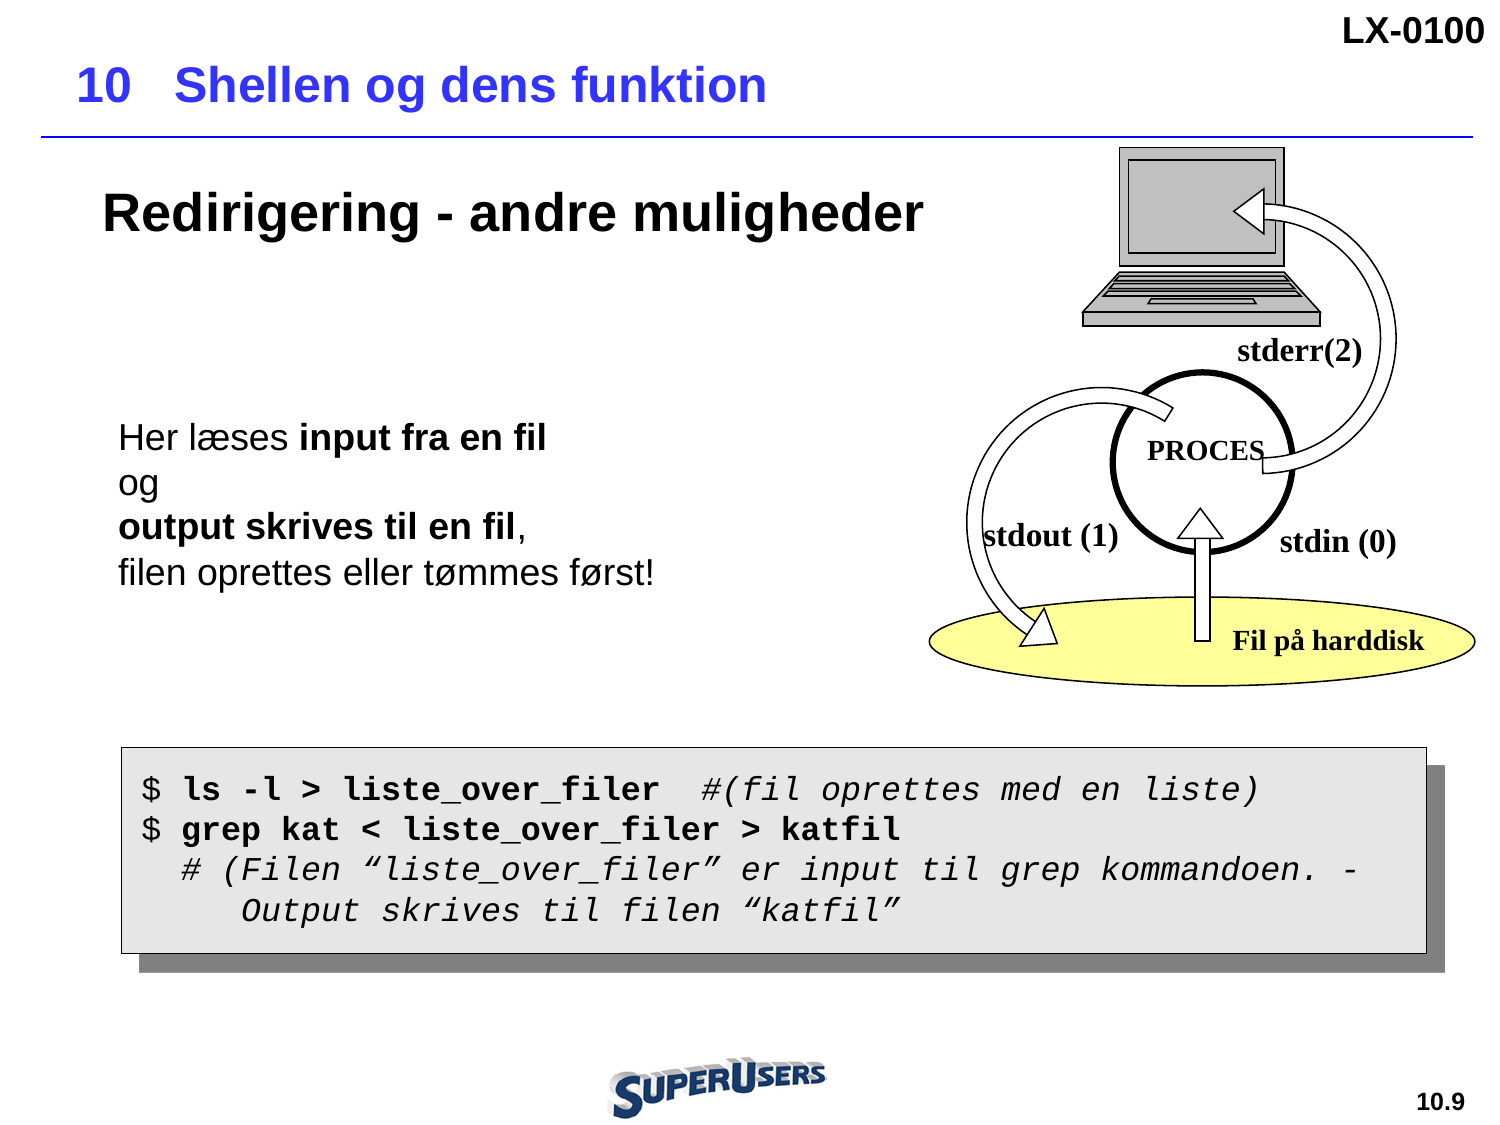

# 10 Shellen og dens funktion
stderr(2)
PROCES
stdout (1)
stdin (0)
Fil på harddisk
Redirigering - andre muligheder
Her læses input fra en fil
og
output skrives til en fil,
filen oprettes eller tømmes først!
 $ ls -l > liste_over_filer #(fil oprettes med en liste)
 $ grep kat < liste_over_filer > katfil
 # (Filen “liste_over_filer” er input til grep kommandoen. -
 Output skrives til filen “katfil”